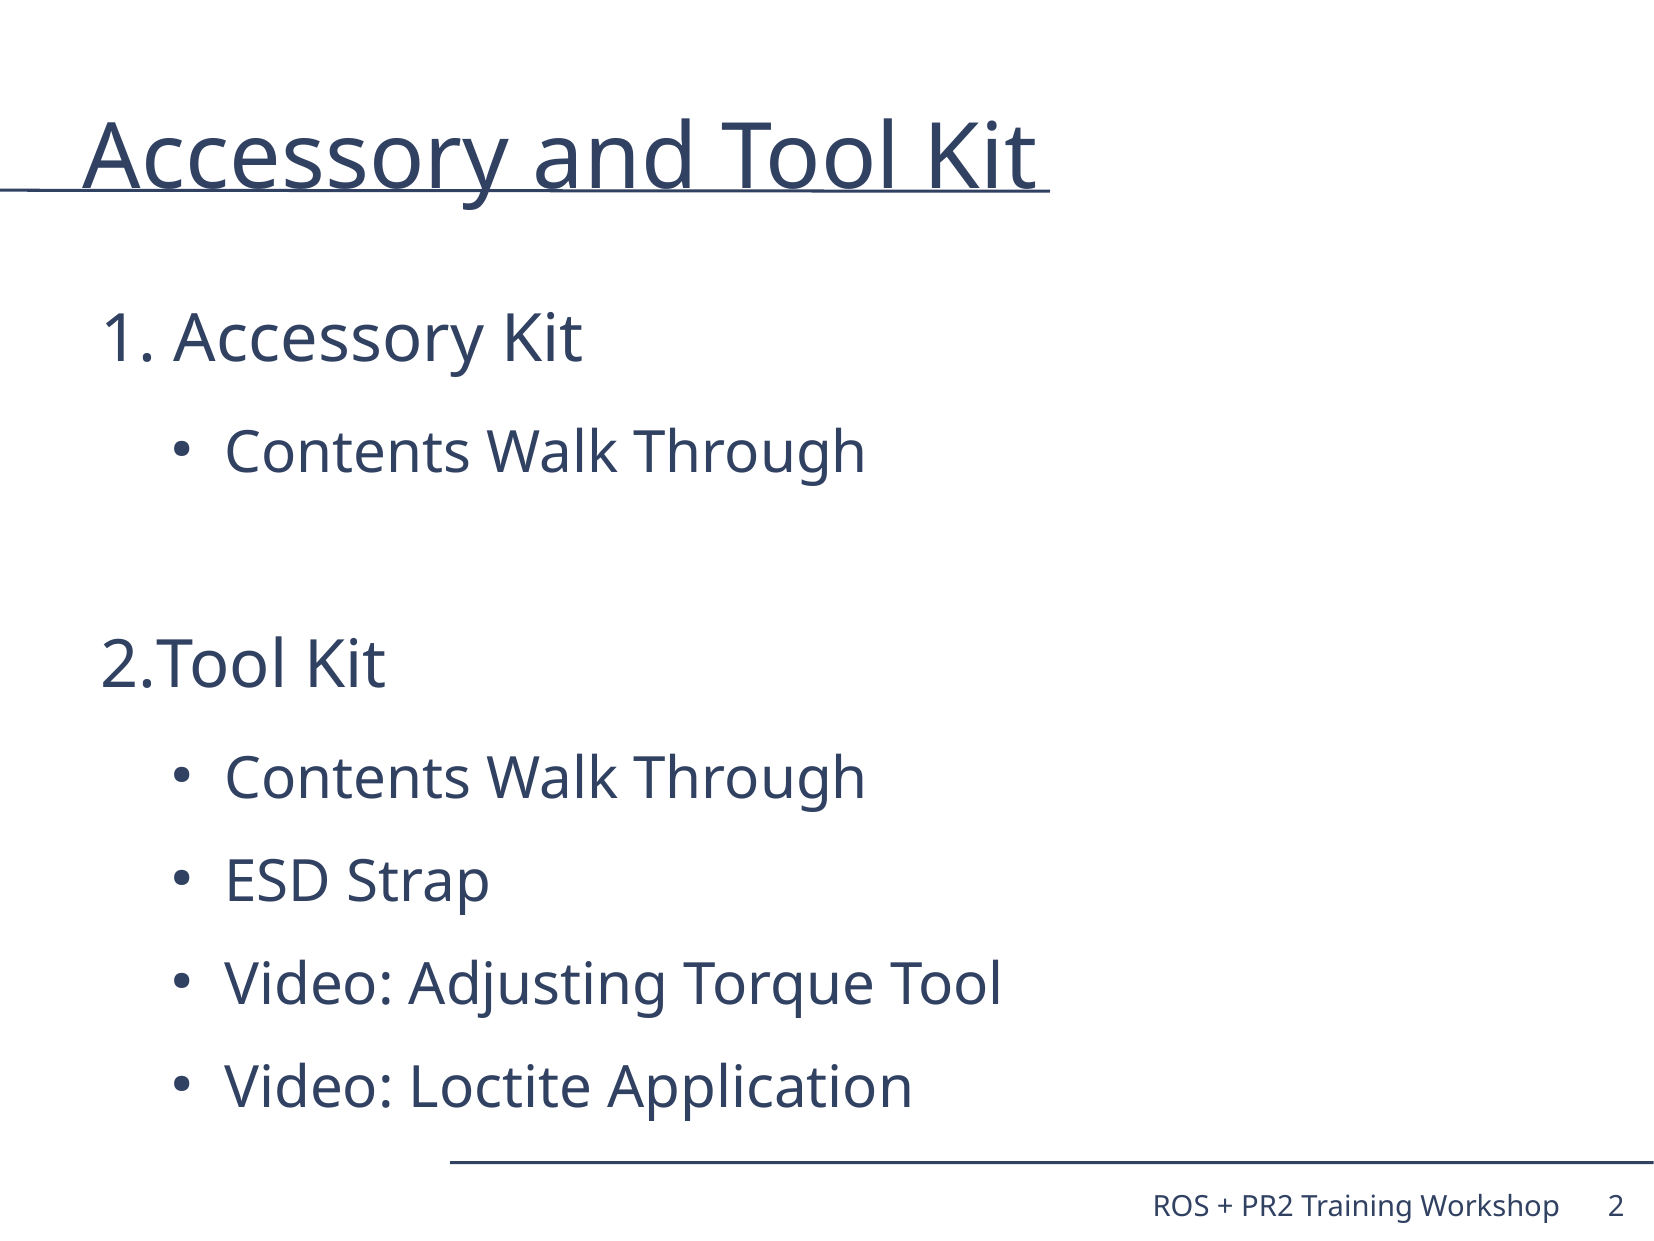

# Accessory and Tool Kit
 Accessory Kit
Contents Walk Through
Tool Kit
Contents Walk Through
ESD Strap
Video: Adjusting Torque Tool
Video: Loctite Application